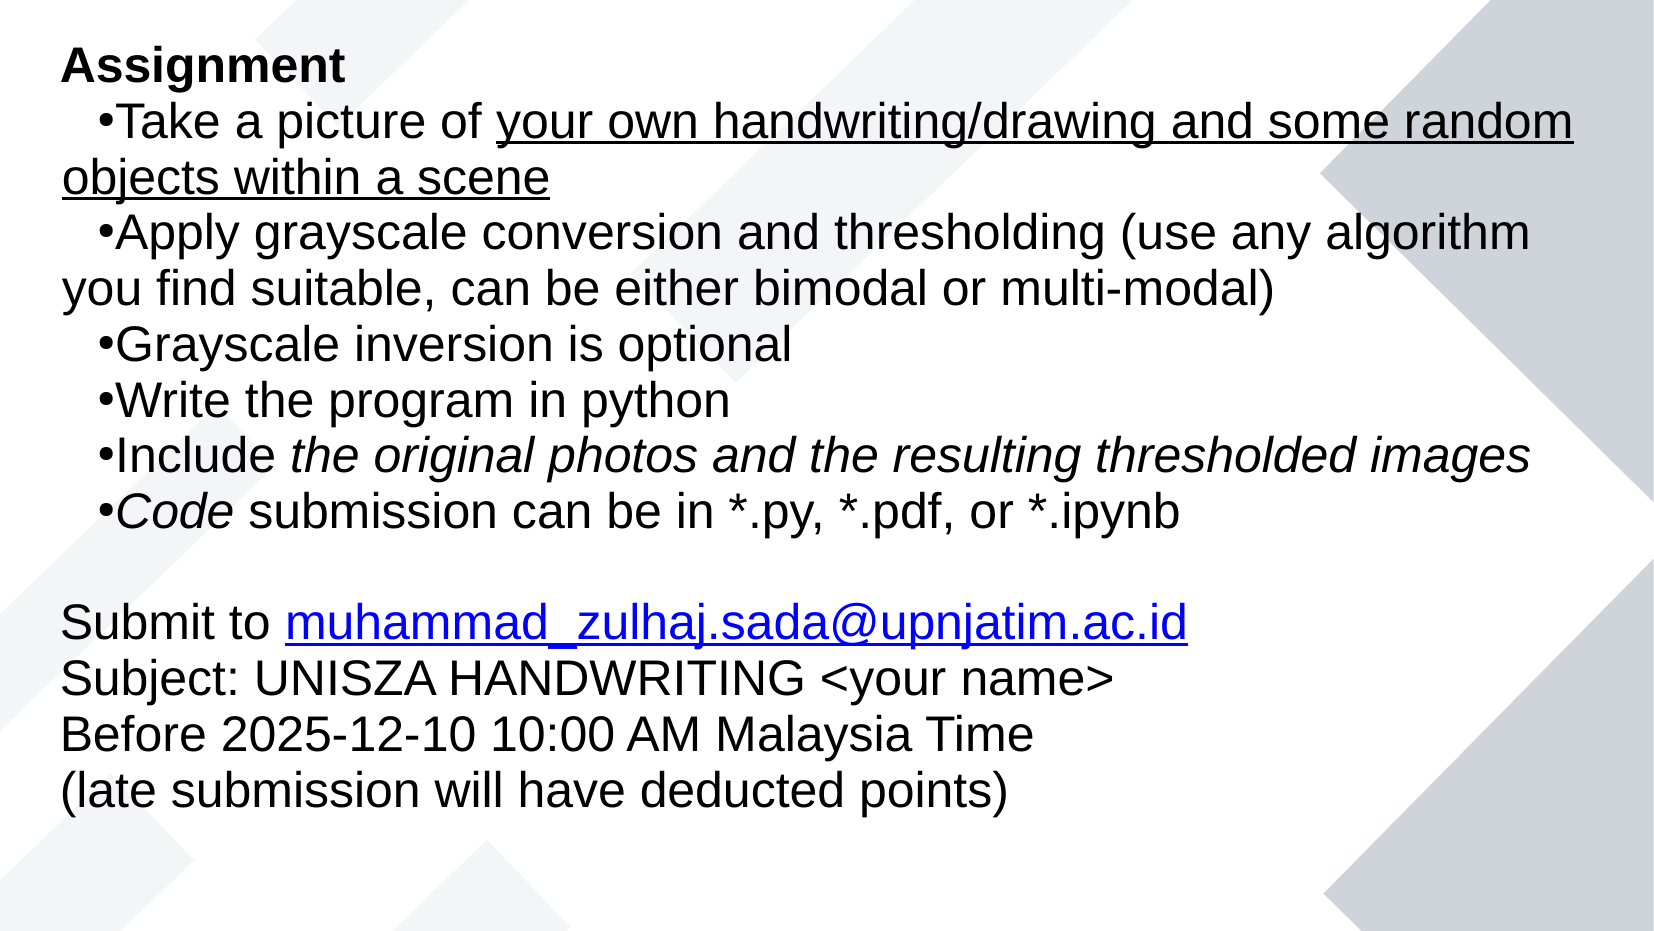

Assignment
Take a picture of your own handwriting/drawing and some random objects within a scene
Apply grayscale conversion and thresholding (use any algorithm you find suitable, can be either bimodal or multi-modal)
Grayscale inversion is optional
Write the program in python
Include the original photos and the resulting thresholded images
Code submission can be in *.py, *.pdf, or *.ipynb
Submit to muhammad_zulhaj.sada@upnjatim.ac.id
Subject: UNISZA HANDWRITING <your name>
Before 2025-12-10 10:00 AM Malaysia Time
(late submission will have deducted points)